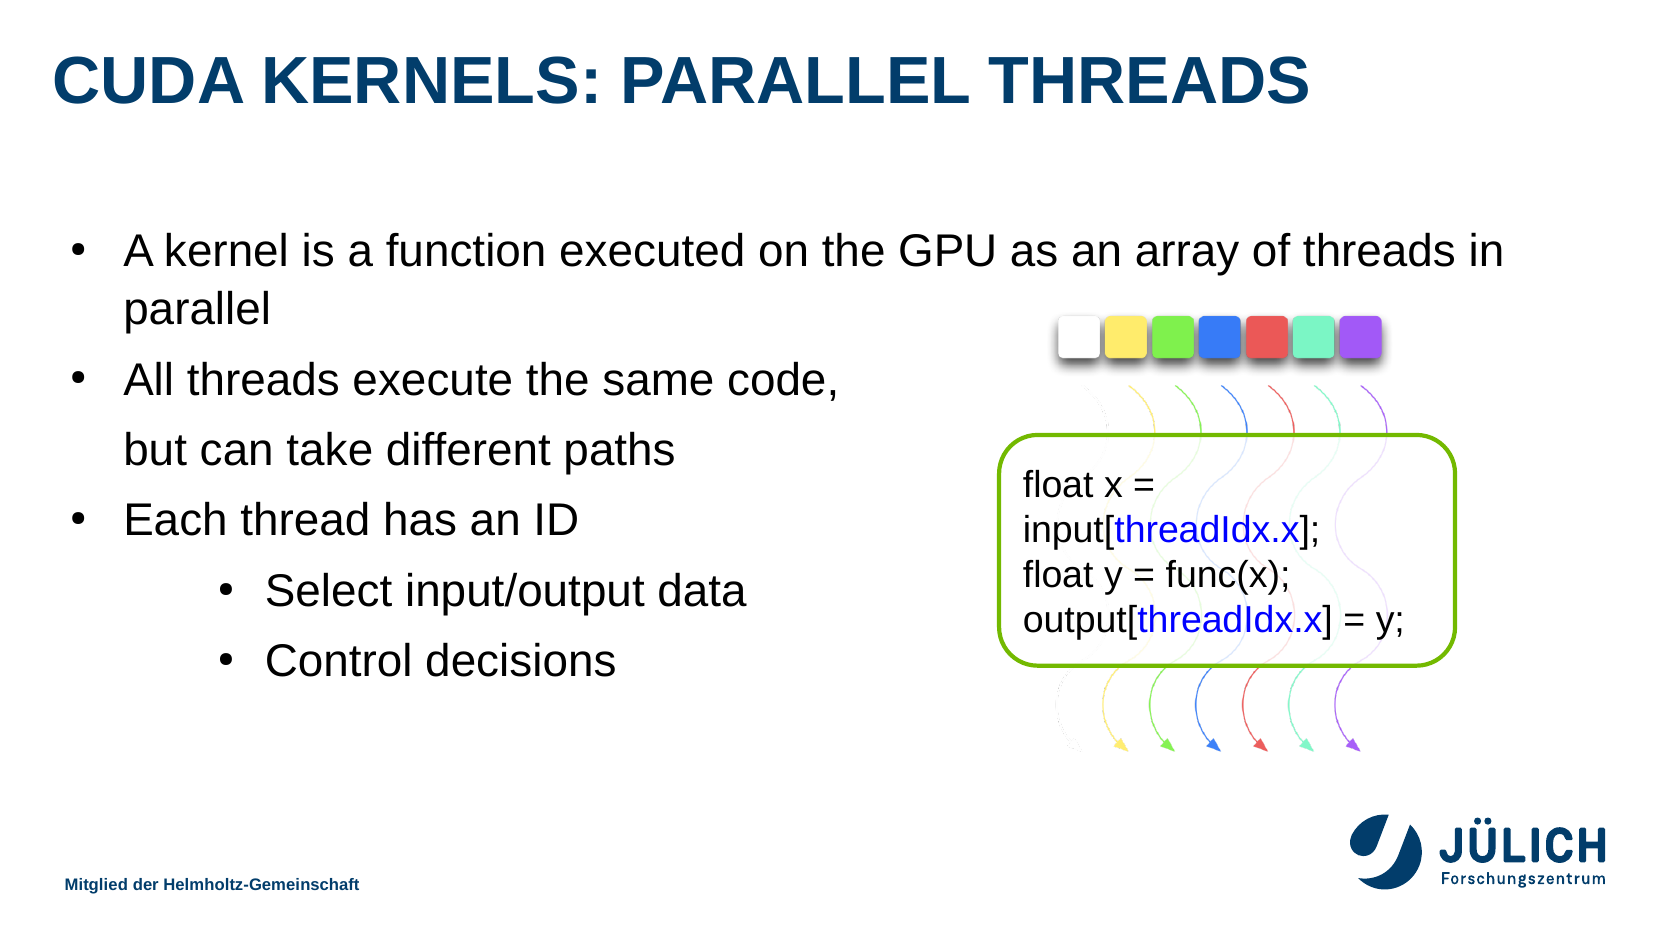

# CUDA Kernels: Parallel Threads
A kernel is a function executed on the GPU as an array of threads in parallel
All threads execute the same code,
but can take different paths
Each thread has an ID
Select input/output data
Control decisions
float x = input[threadIdx.x];
float y = func(x);
output[threadIdx.x] = y;
© NVIDIA Corporation 2013